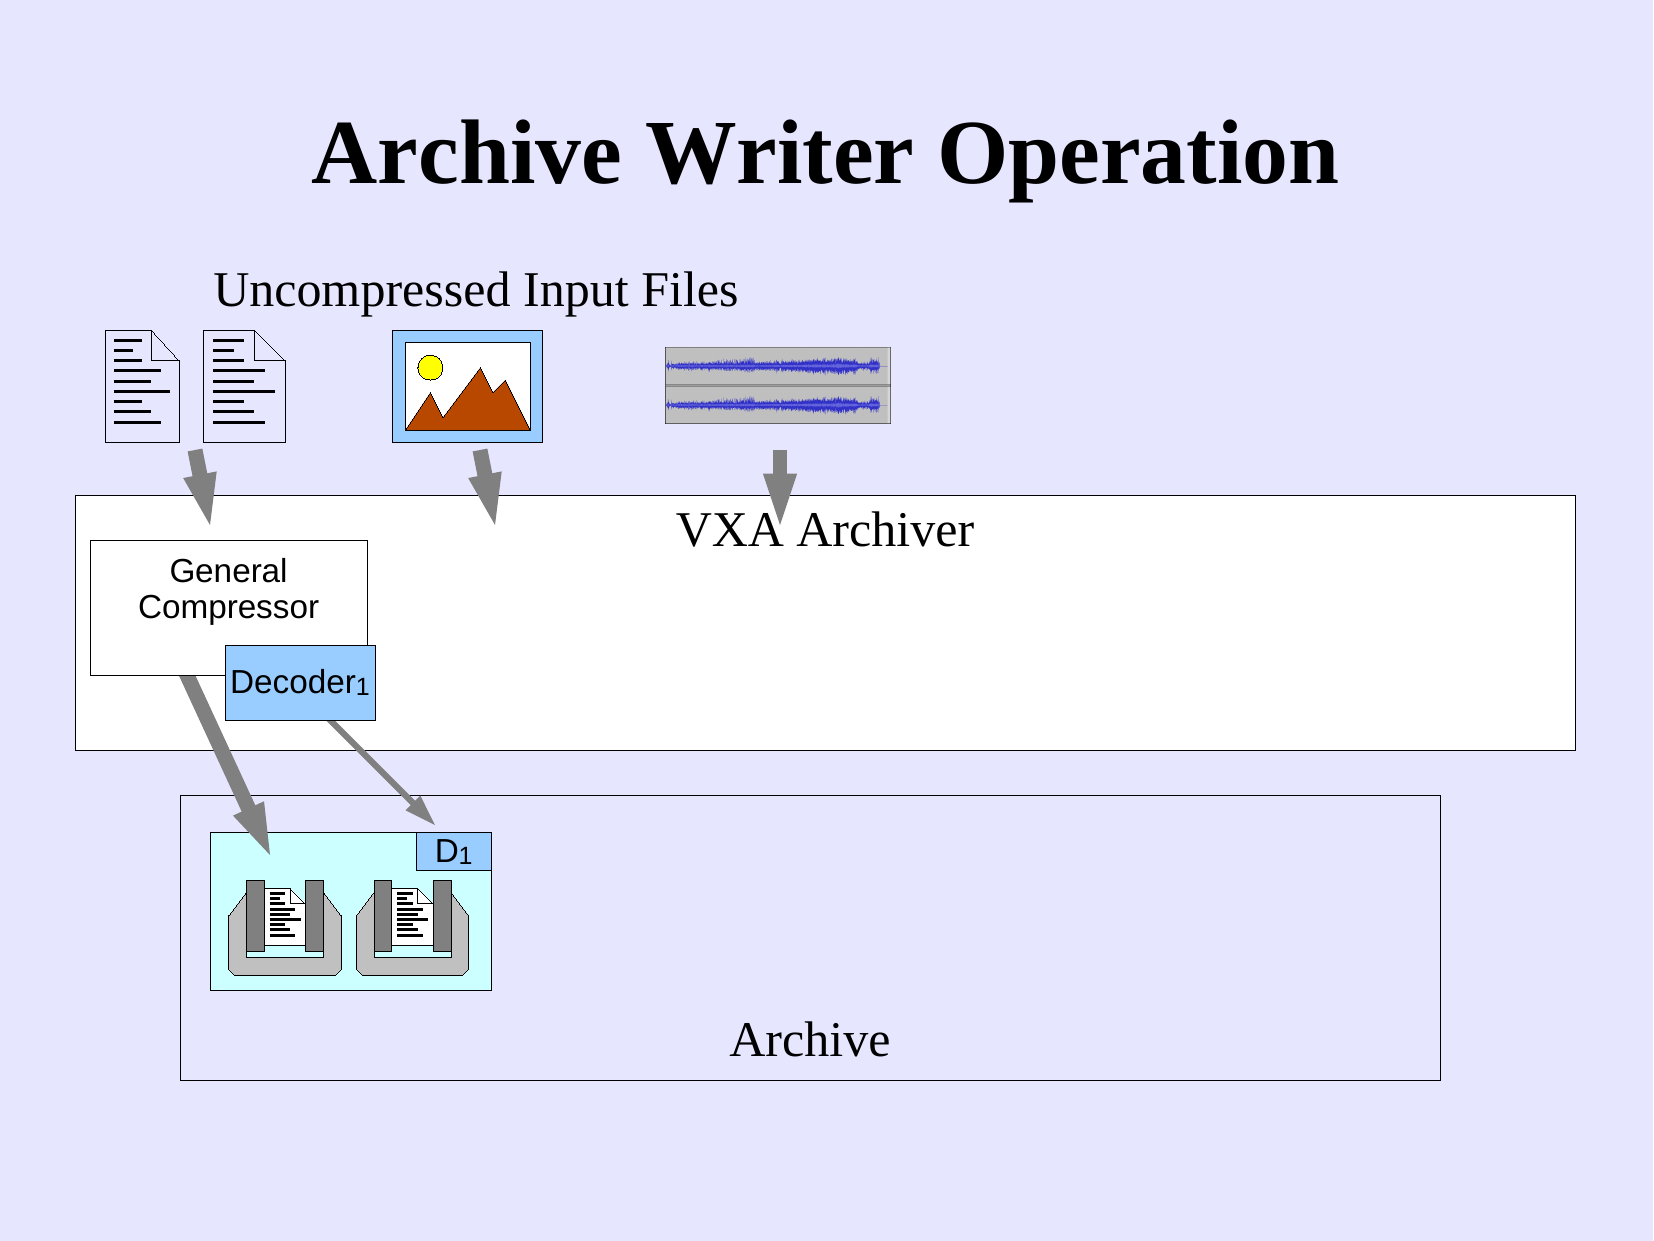

# Archive Writer Operation
Uncompressed Input Files
VXA Archiver
General
Compressor
Decoder1
D1
Archive